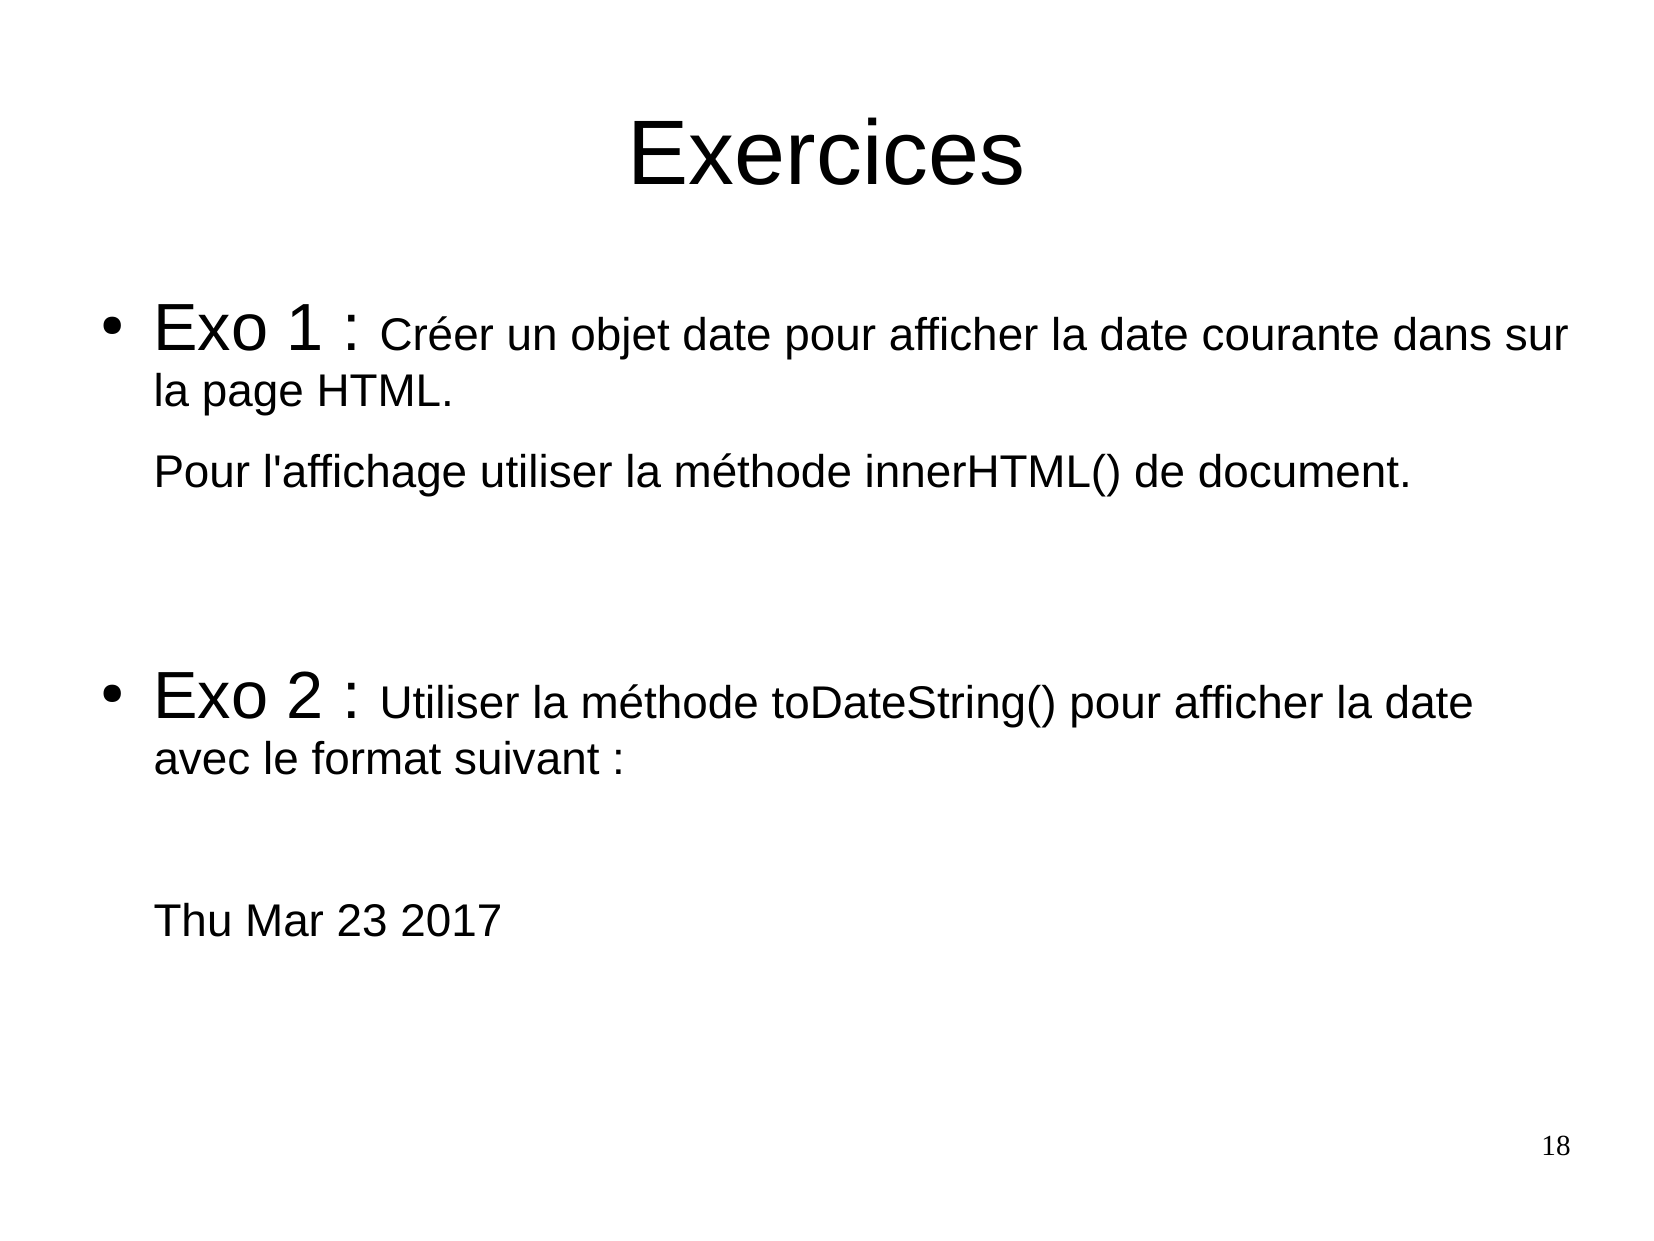

# Exercices
Exo 1 : Créer un objet date pour afficher la date courante dans sur la page HTML.
Pour l'affichage utiliser la méthode innerHTML() de document.
Exo 2 : Utiliser la méthode toDateString() pour afficher la date avec le format suivant :
Thu Mar 23 2017
18